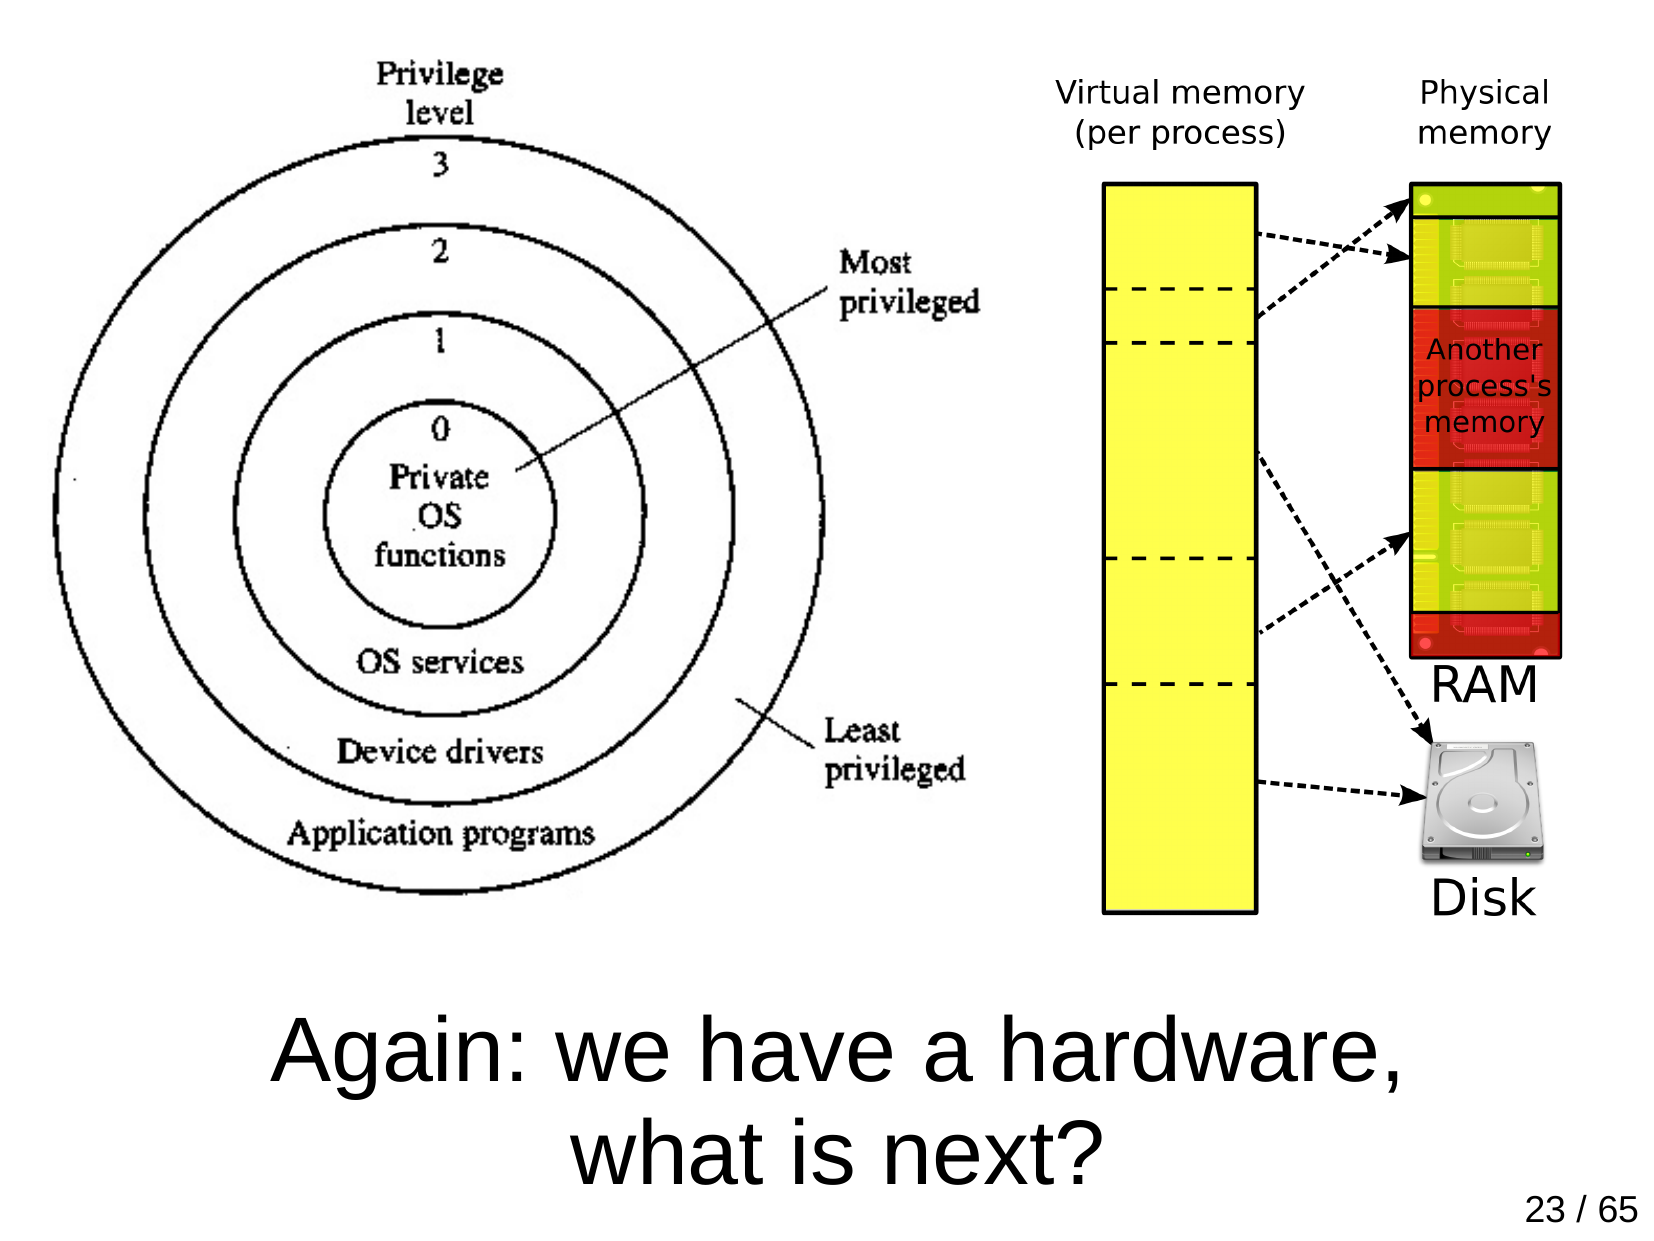

# Again: we have a hardware, what is next?